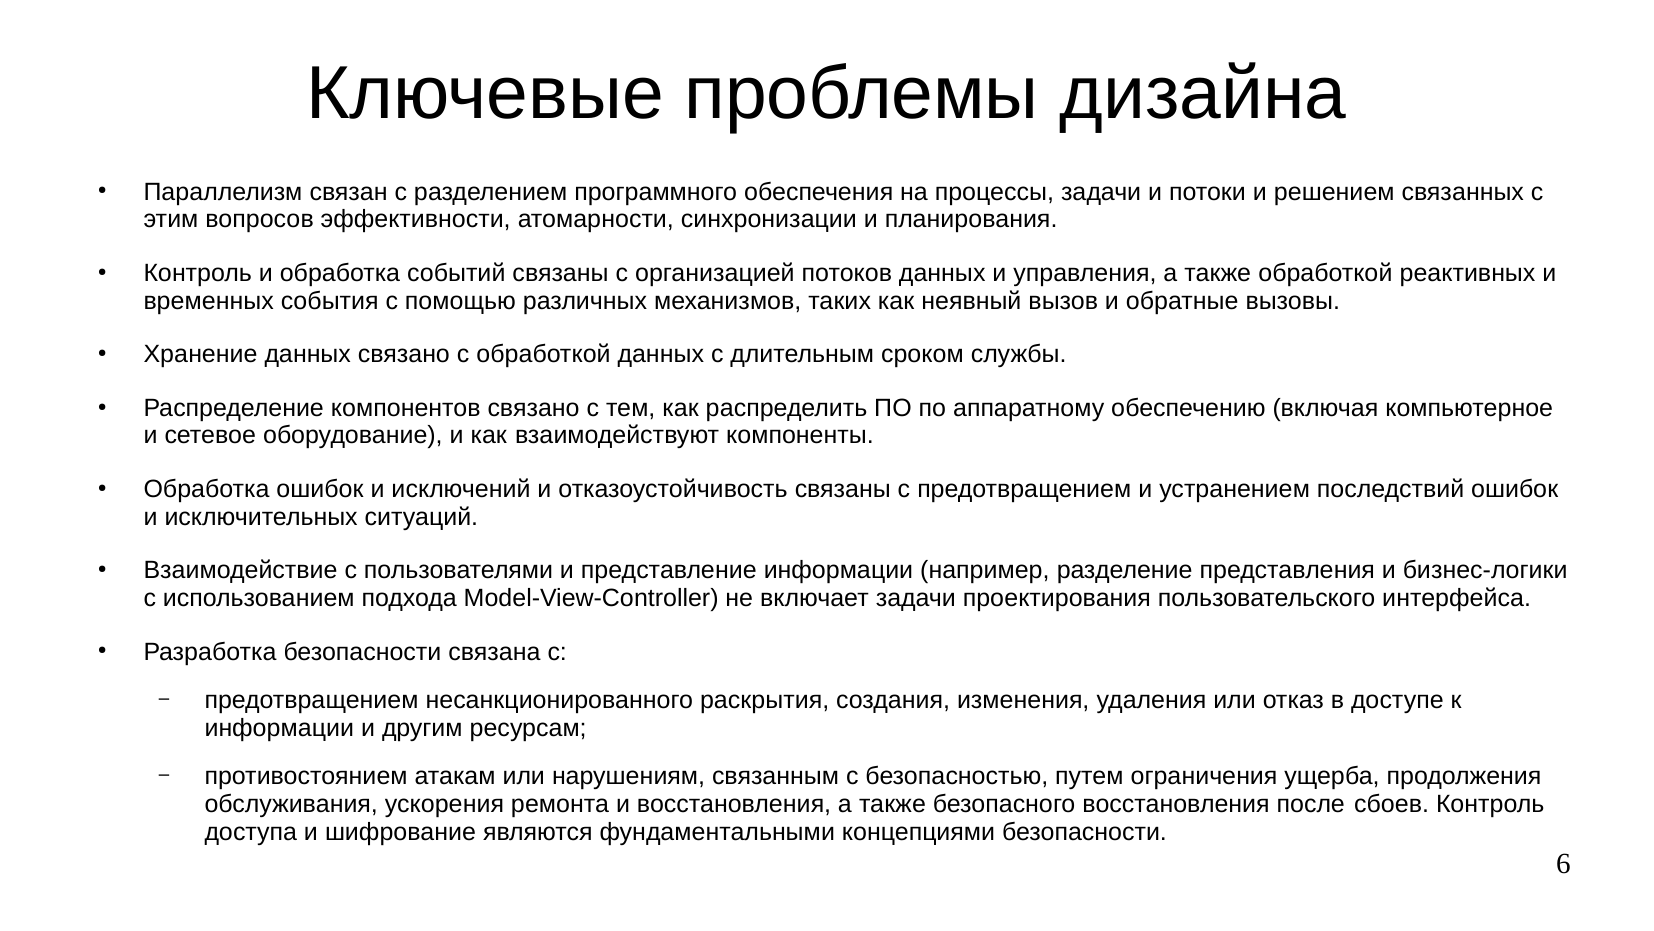

# Ключевые проблемы дизайна
Параллелизм связан с разделением программного обеспечения на процессы, задачи и потоки и решением связанных с этим вопросов эффективности, атомарности, синхронизации и планирования.
Контроль и обработка событий связаны с организацией потоков данных и управления, а также обработкой реактивных и временных события с помощью различных механизмов, таких как неявный вызов и обратные вызовы.
Хранение данных связано с обработкой данных с длительным сроком службы.
Распределение компонентов связано с тем, как распределить ПО по аппаратному обеспечению (включая компьютерное и сетевое оборудование), и как взаимодействуют компоненты.
Обработка ошибок и исключений и отказоустойчивость связаны с предотвращением и устранением последствий ошибок и исключительных ситуаций.
Взаимодействие с пользователями и представление информации (например, разделение представления и бизнес-логики с использованием подхода Model-View-Controller) не включает задачи проектирования пользовательского интерфейса.
Разработка безопасности связана с:
предотвращением несанкционированного раскрытия, создания, изменения, удаления или отказ в доступе к информации и другим ресурсам;
противостоянием атакам или нарушениям, связанным с безопасностью, путем ограничения ущерба, продолжения обслуживания, ускорения ремонта и восстановления, а также безопасного восстановления после сбоев. Контроль доступа и шифрование являются фундаментальными концепциями безопасности.
6